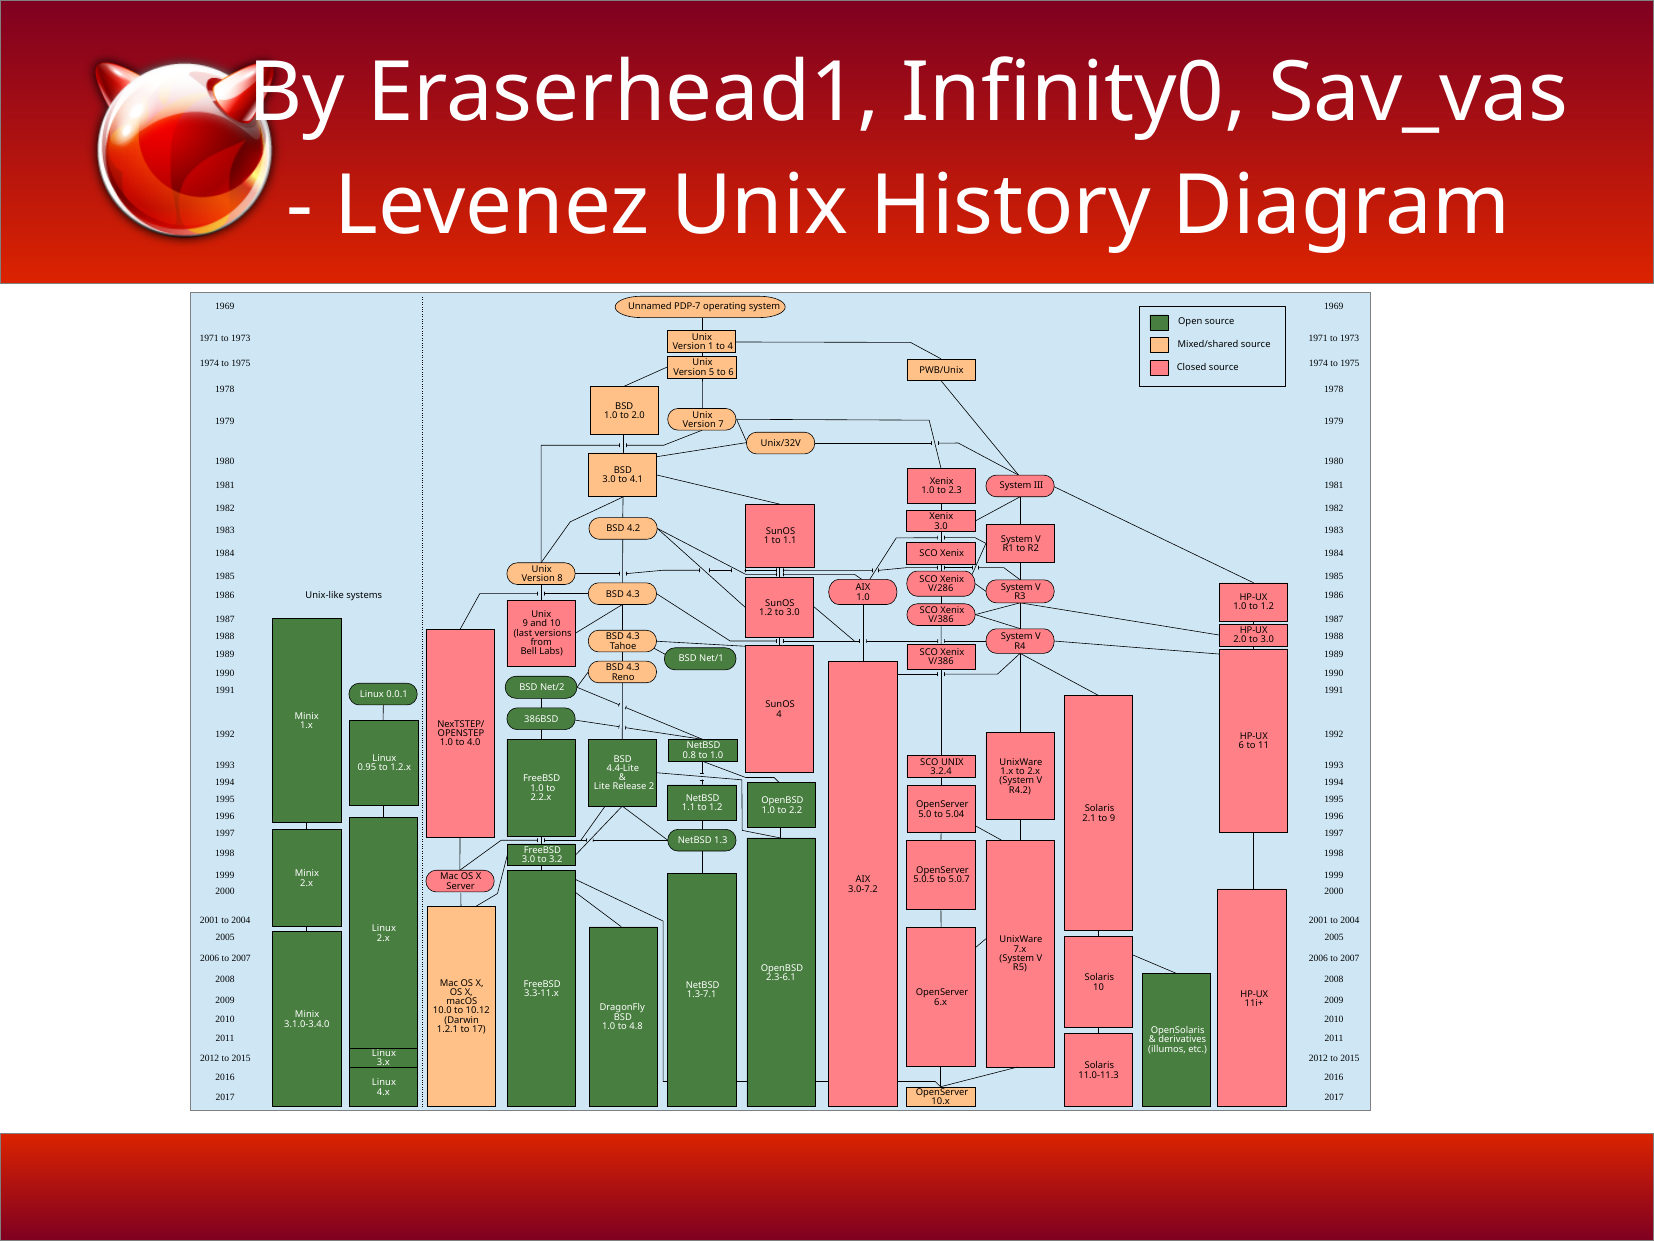

# By Eraserhead1, Infinity0, Sav_vas - Levenez Unix History Diagram